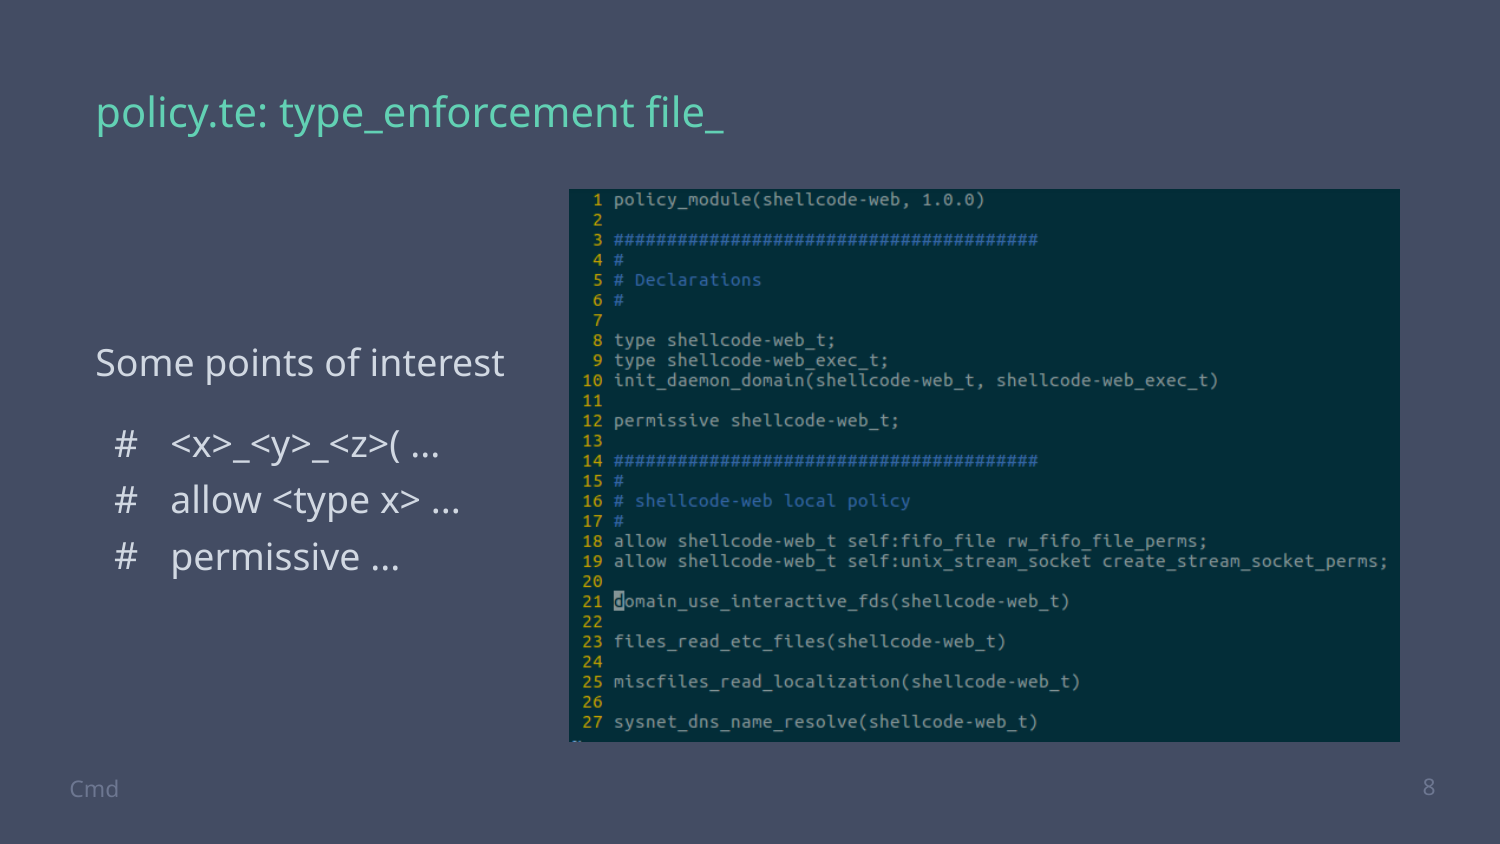

policy.te: type_enforcement file_
Some points of interest
<x>_<y>_<z>( ...
allow <type x> ...
permissive ...